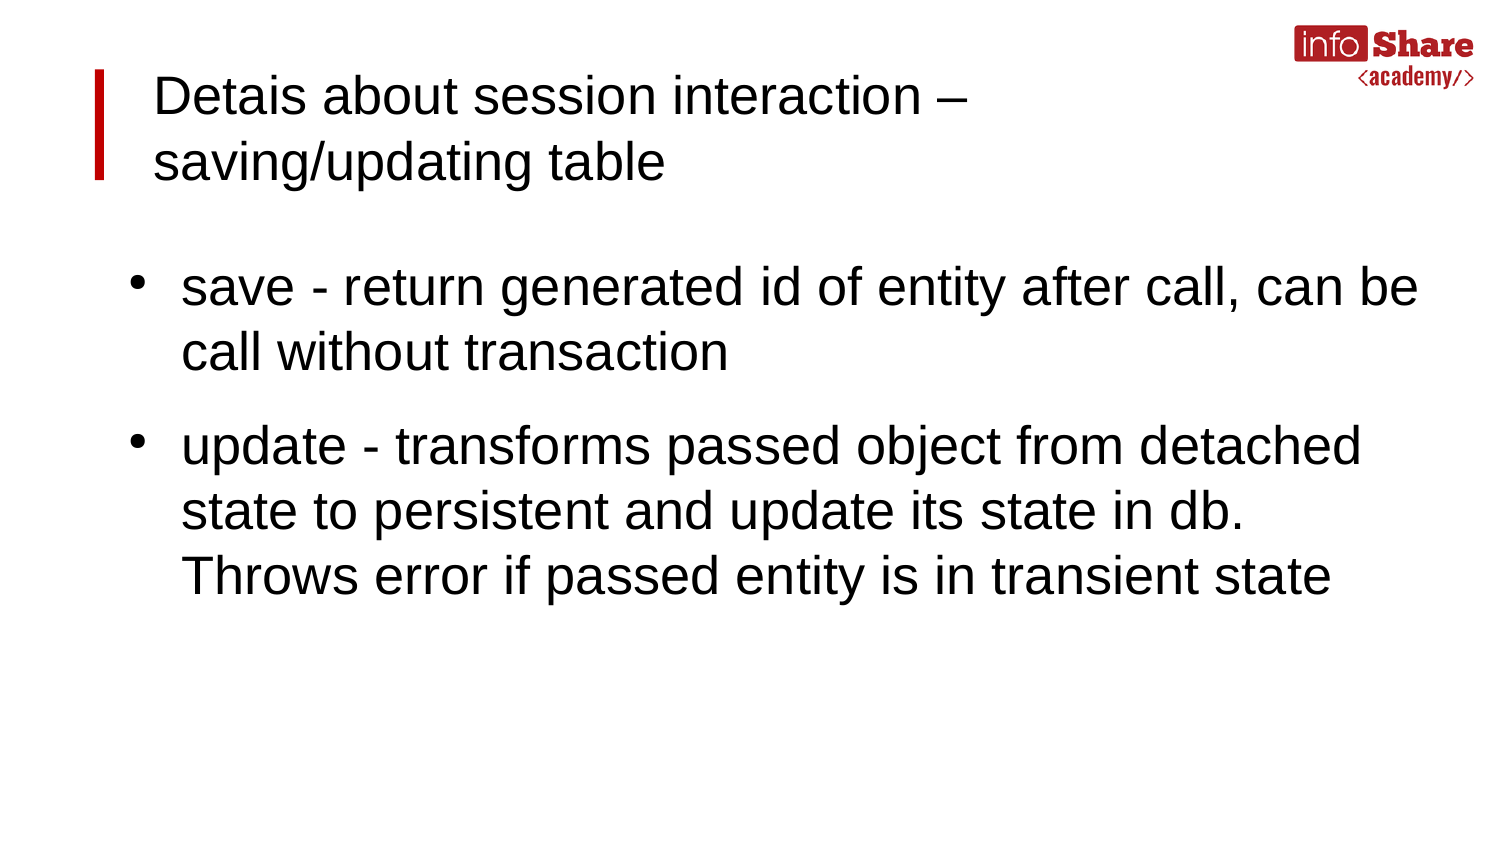

# Detais about session interaction – saving/updating table
save - return generated id of entity after call, can be call without transaction
update - transforms passed object from detached state to persistent and update its state in db. Throws error if passed entity is in transient state